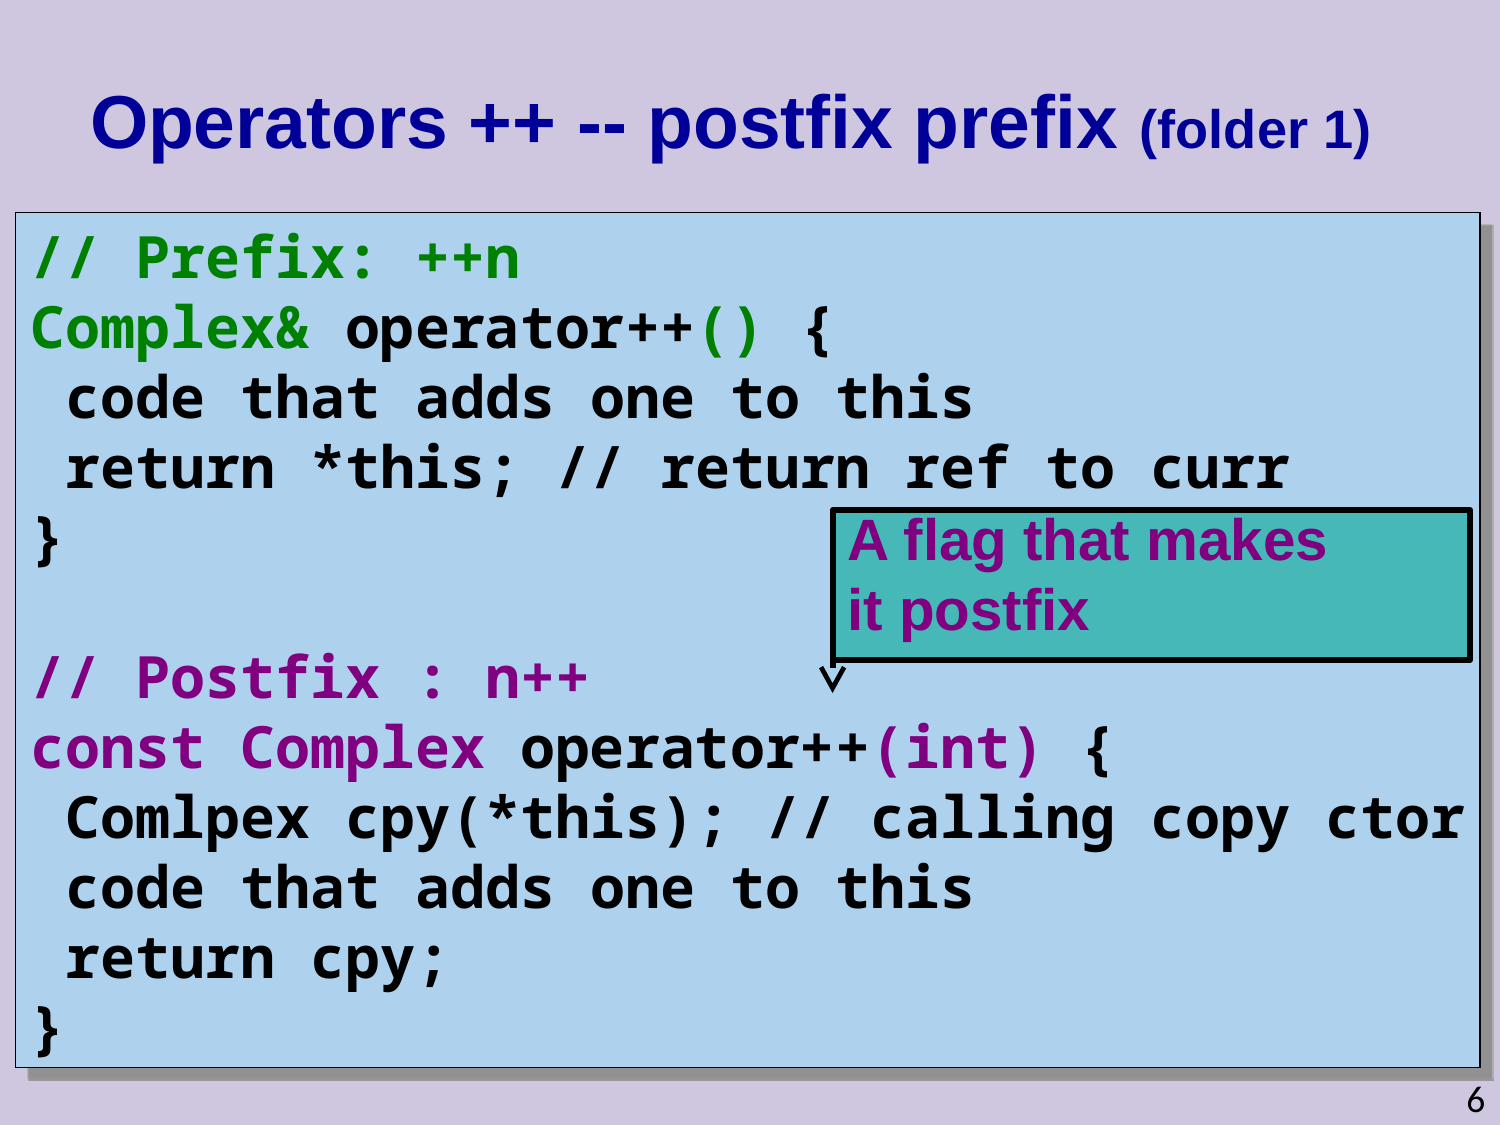

# Operators ++ -- postfix prefix (folder 1)
// Prefix: ++n
Complex& operator++() {
 code that adds one to this
 return *this; // return ref to curr
}
// Postfix : n++
const Complex operator++(int) {
 Comlpex cpy(*this); // calling copy ctor
 code that adds one to this
 return cpy;
}
A flag that makes
it postfix